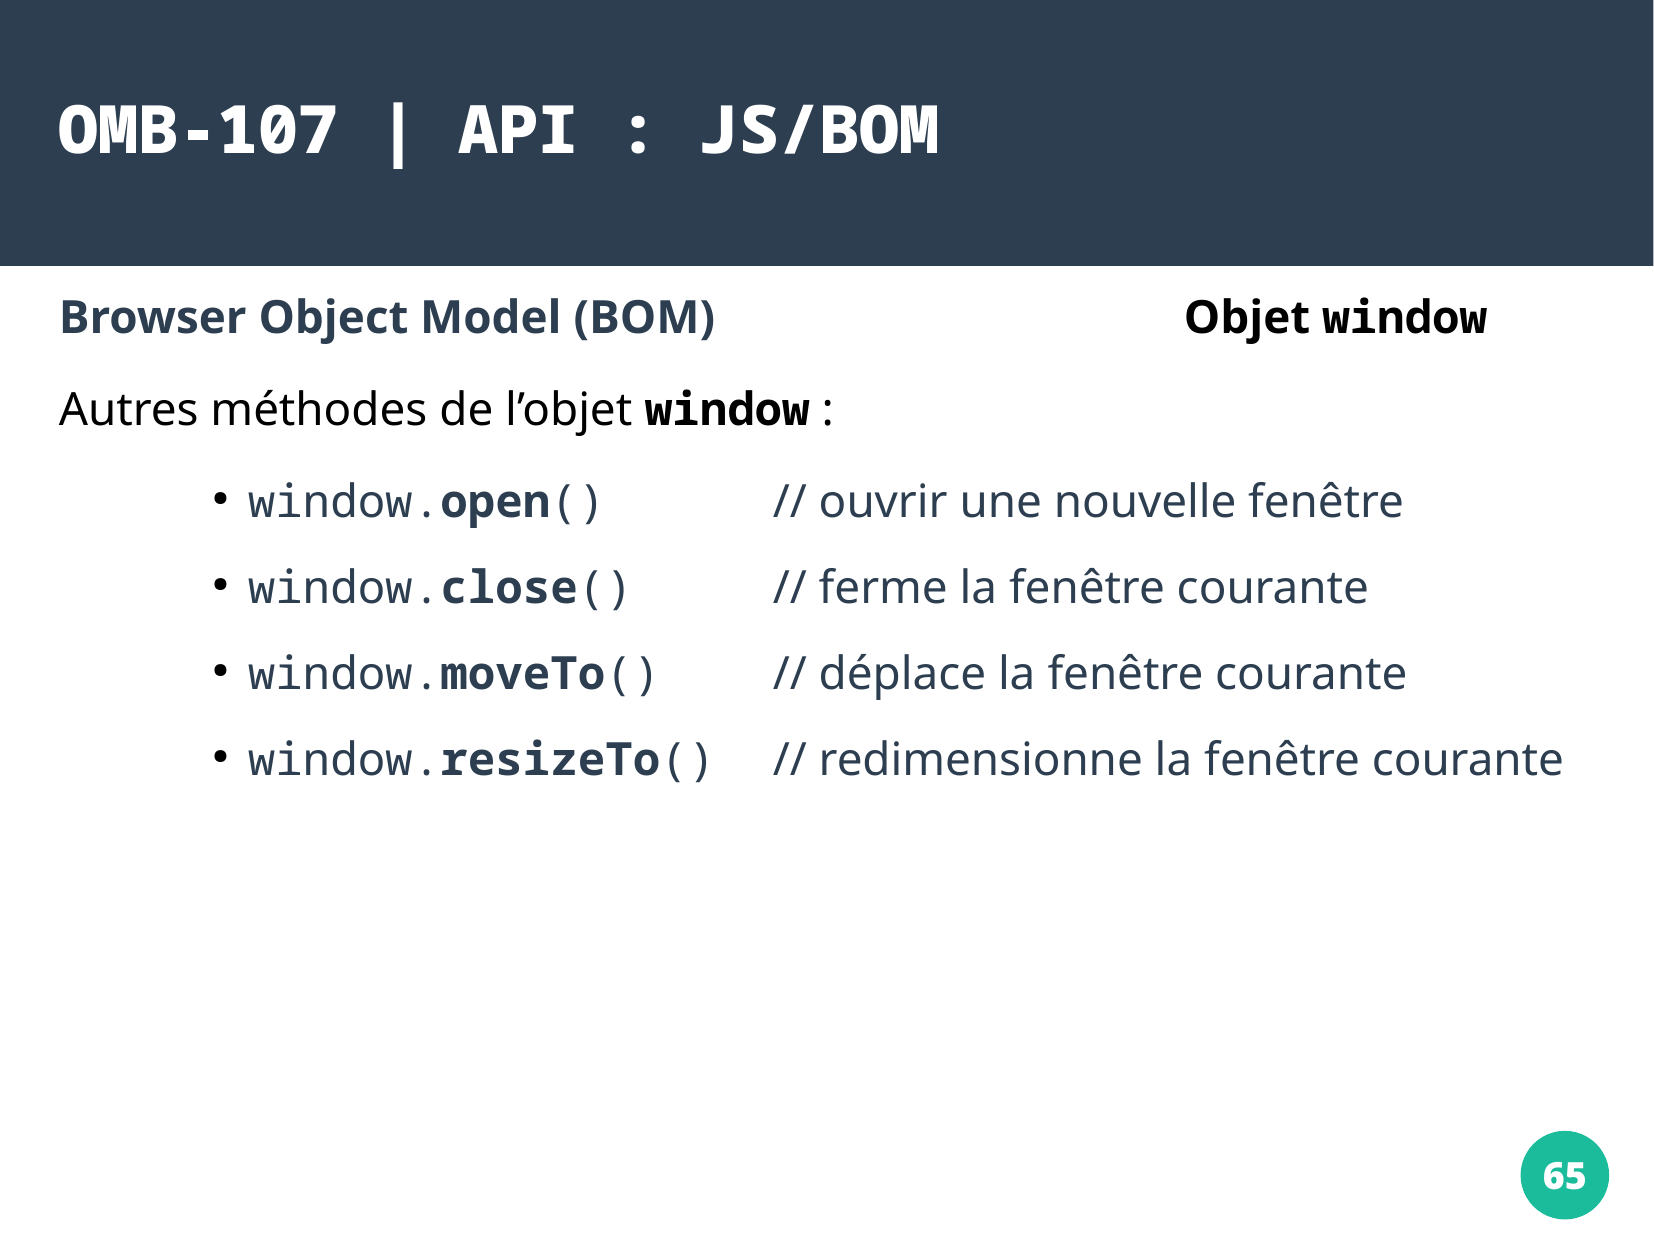

# OMB-107 | API : JS/BOM
Browser Object Model (BOM)					 		Objet window
Autres méthodes de l’objet window :
window.open() 		// ouvrir une nouvelle fenêtre
window.close() 		// ferme la fenêtre courante
window.moveTo() 		// déplace la fenêtre courante
window.resizeTo() 	// redimensionne la fenêtre courante
65